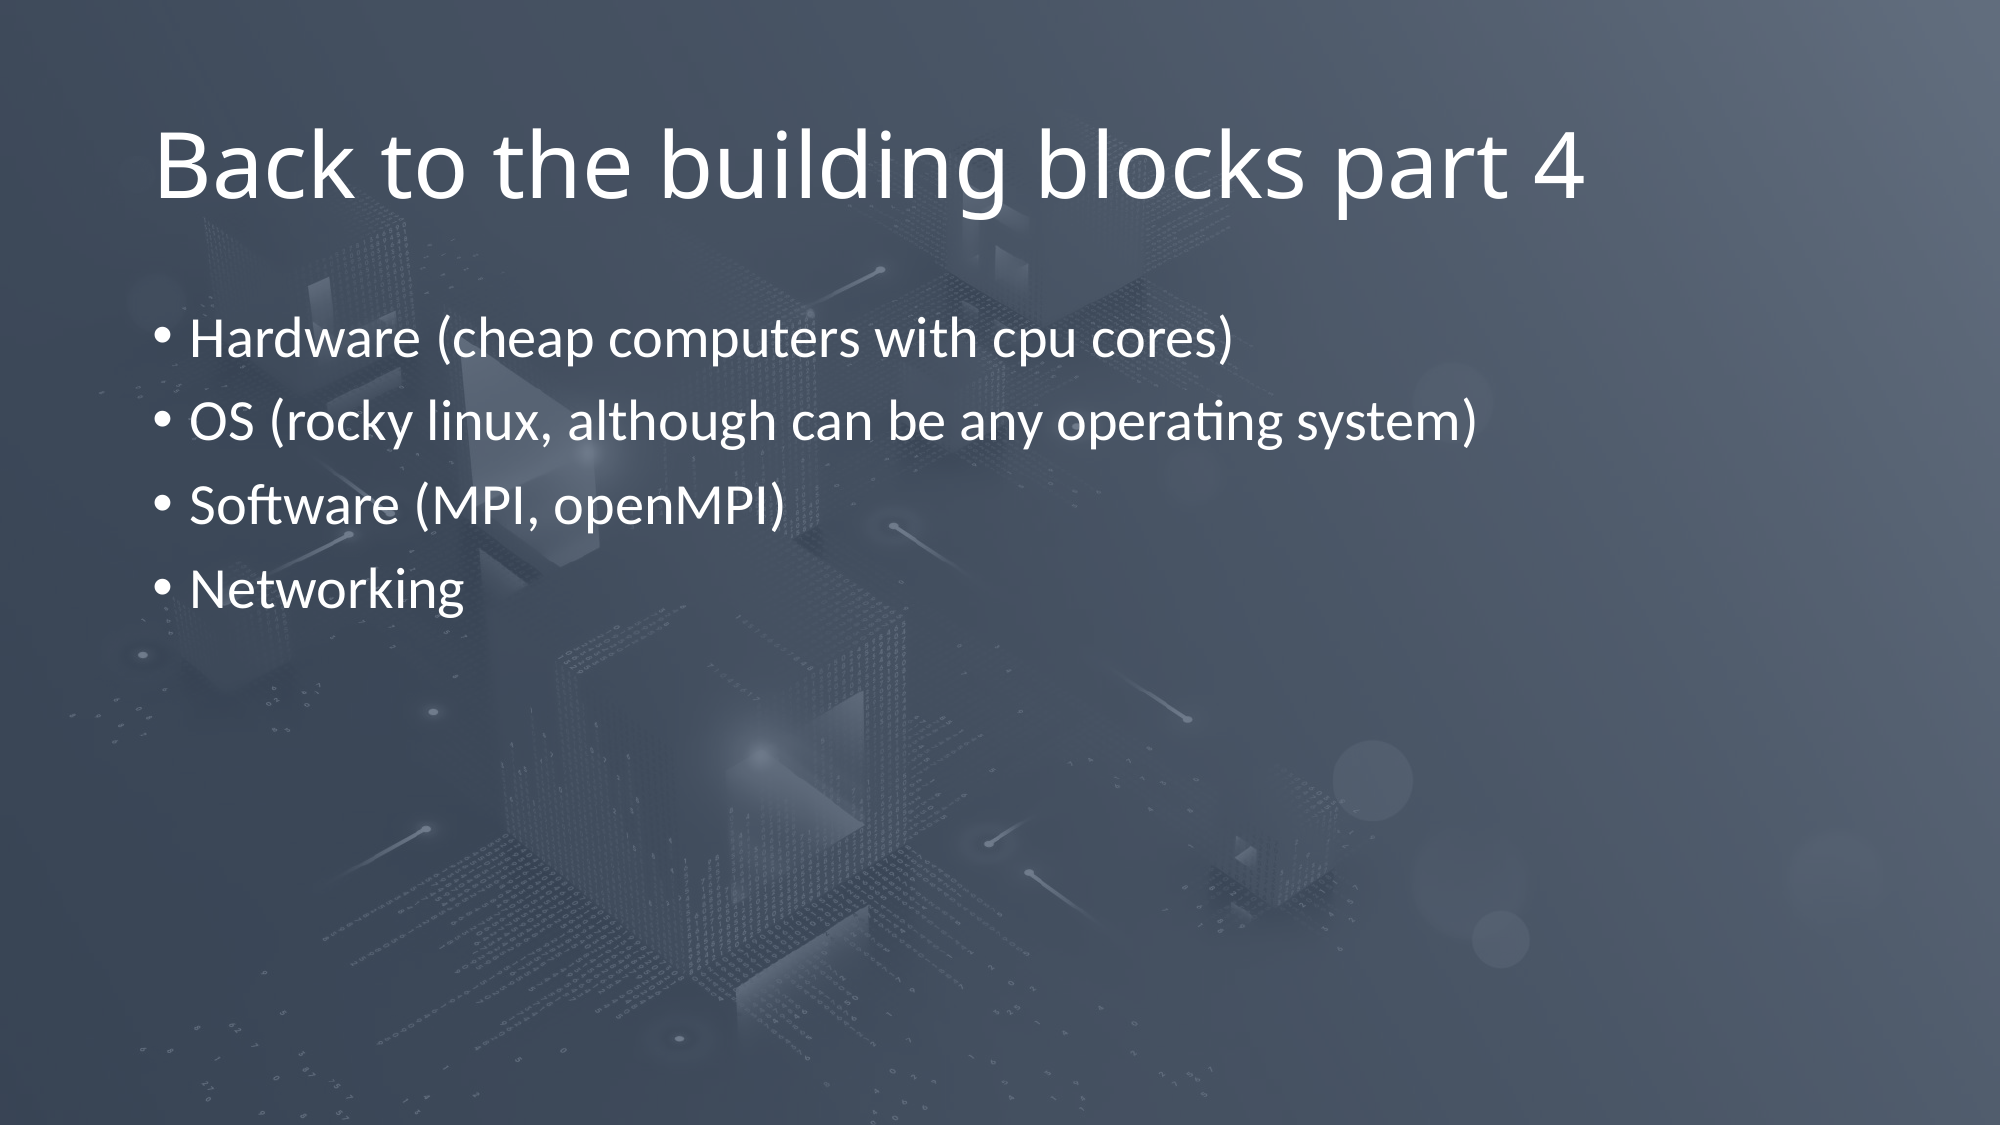

# Back to the building blocks part 4
Hardware (cheap computers with cpu cores)
OS (rocky linux, although can be any operating system)
Software (MPI, openMPI)
Networking